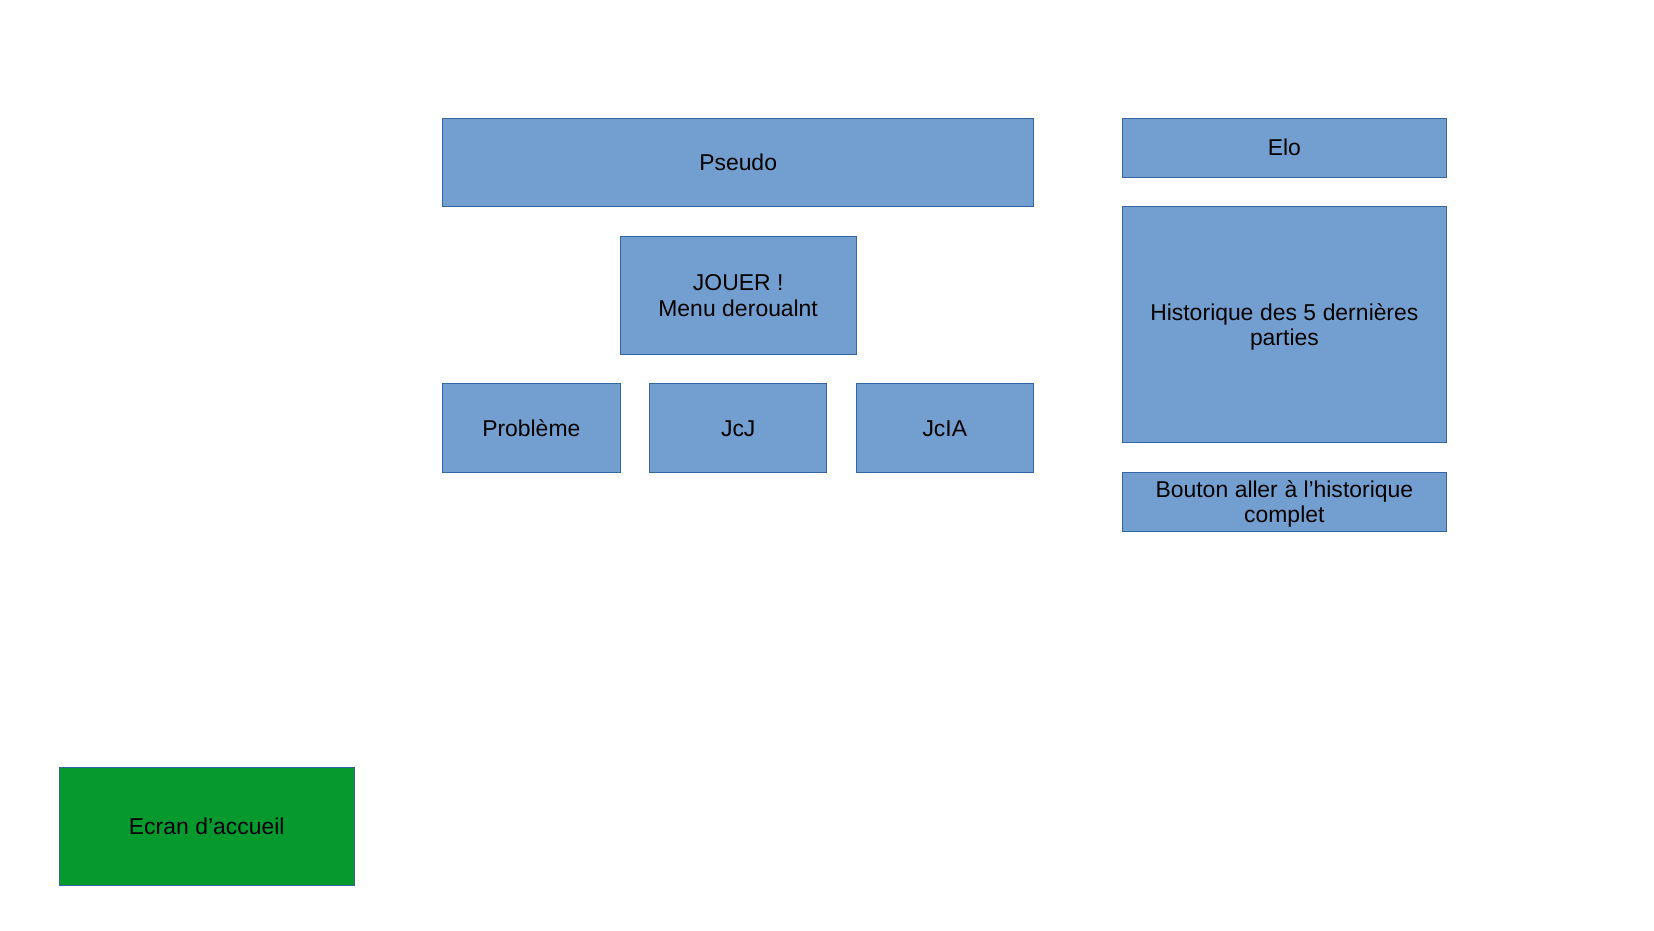

Pseudo
Elo
Historique des 5 dernières parties
JOUER !
Menu deroualnt
Problème
JcJ
JcIA
Bouton aller à l’historique complet
Ecran d’accueil